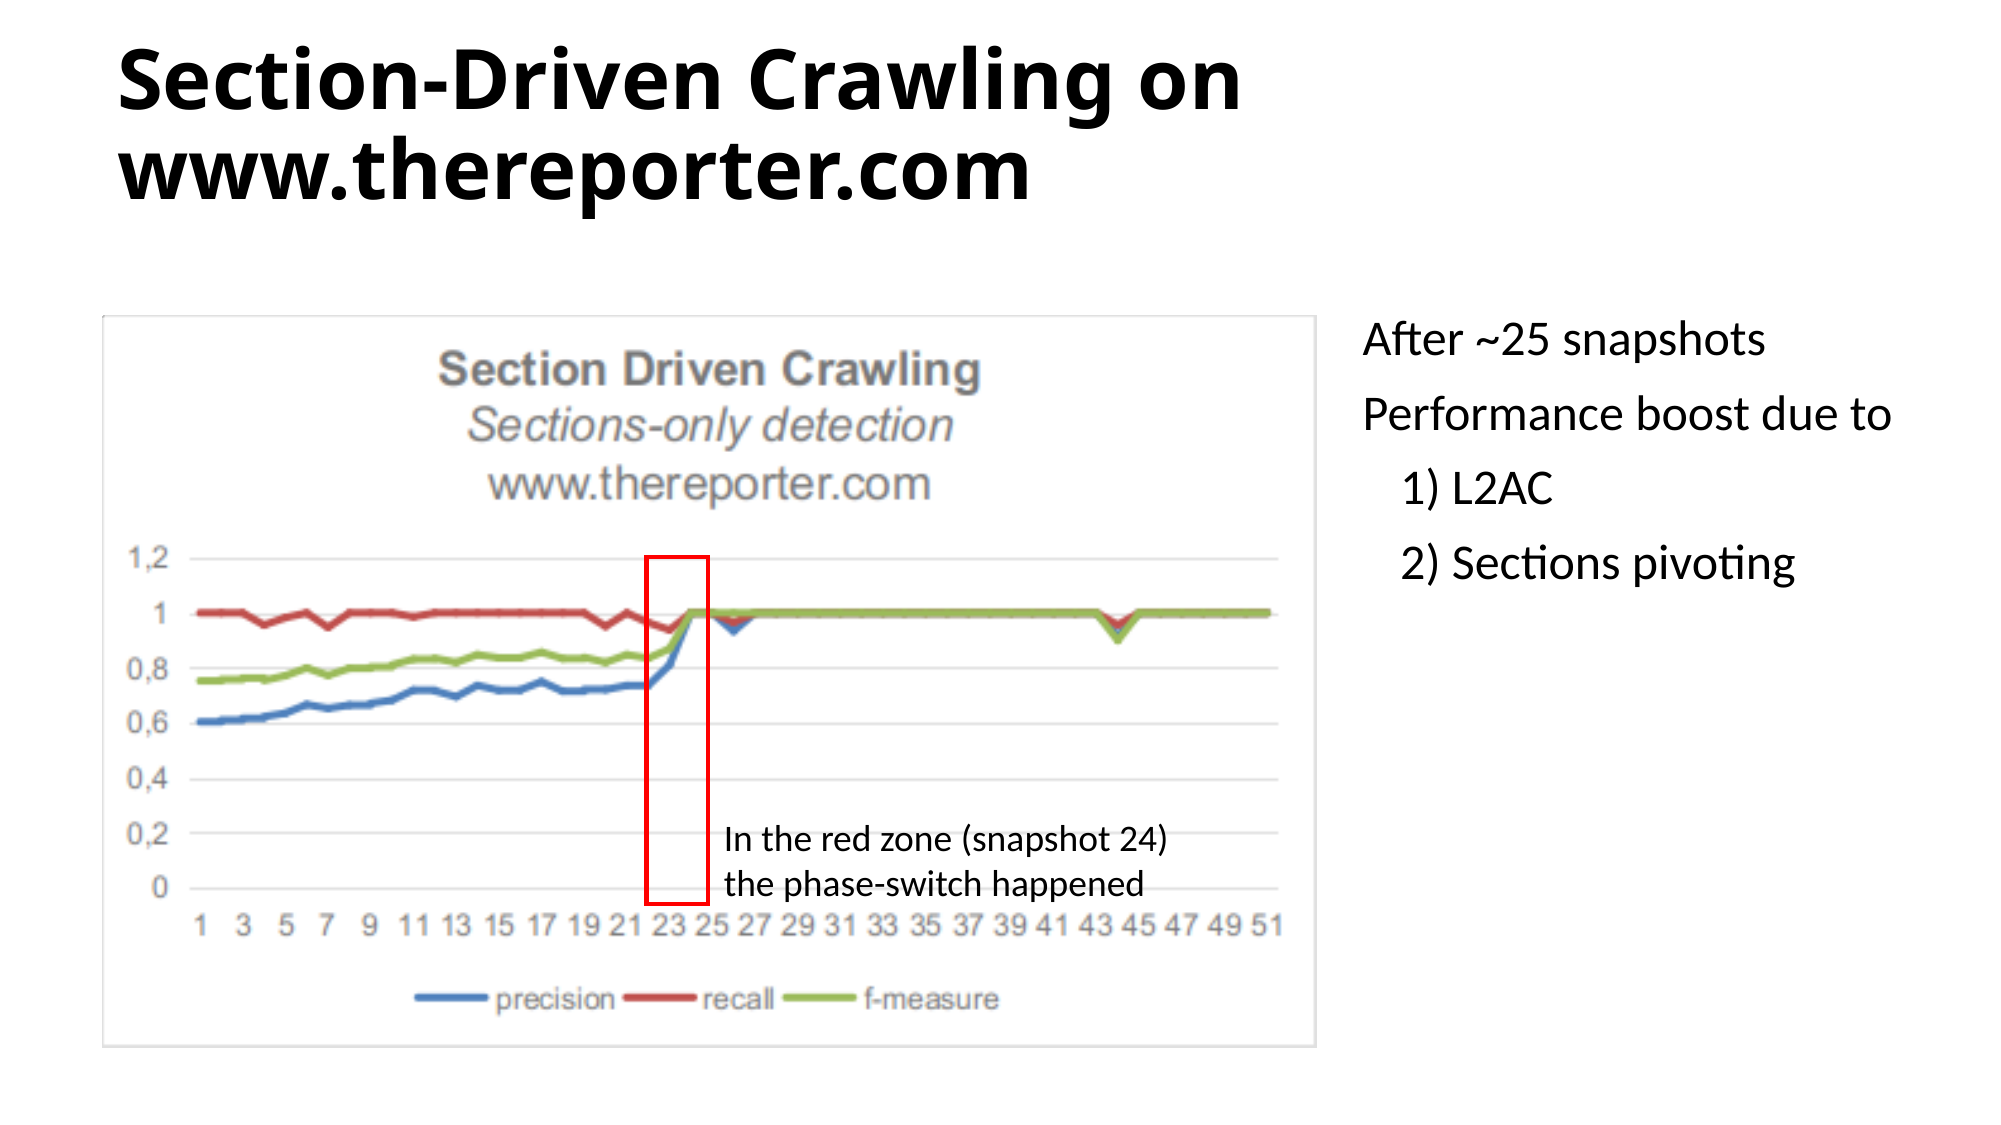

# Section-Driven Crawling on www.thereporter.com
After ~25 snapshots
Performance boost due to
 L2AC
 Sections pivoting
In the red zone (snapshot 24) the phase-switch happened